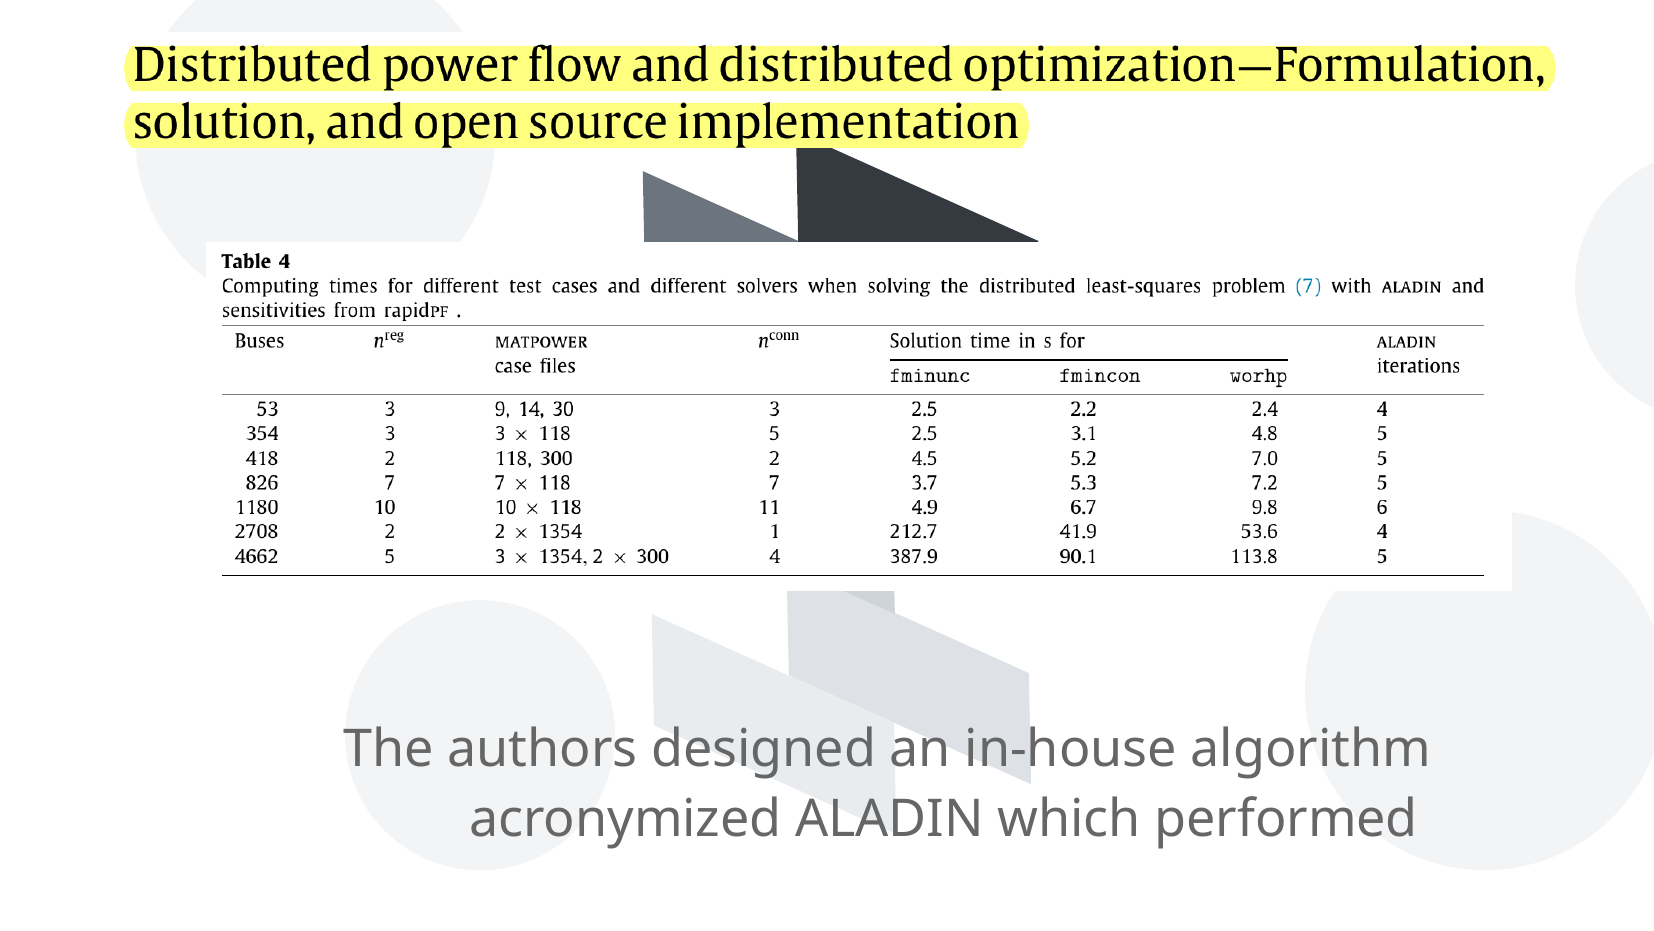

The authors designed an in-house algorithm acronymized ALADIN which performed